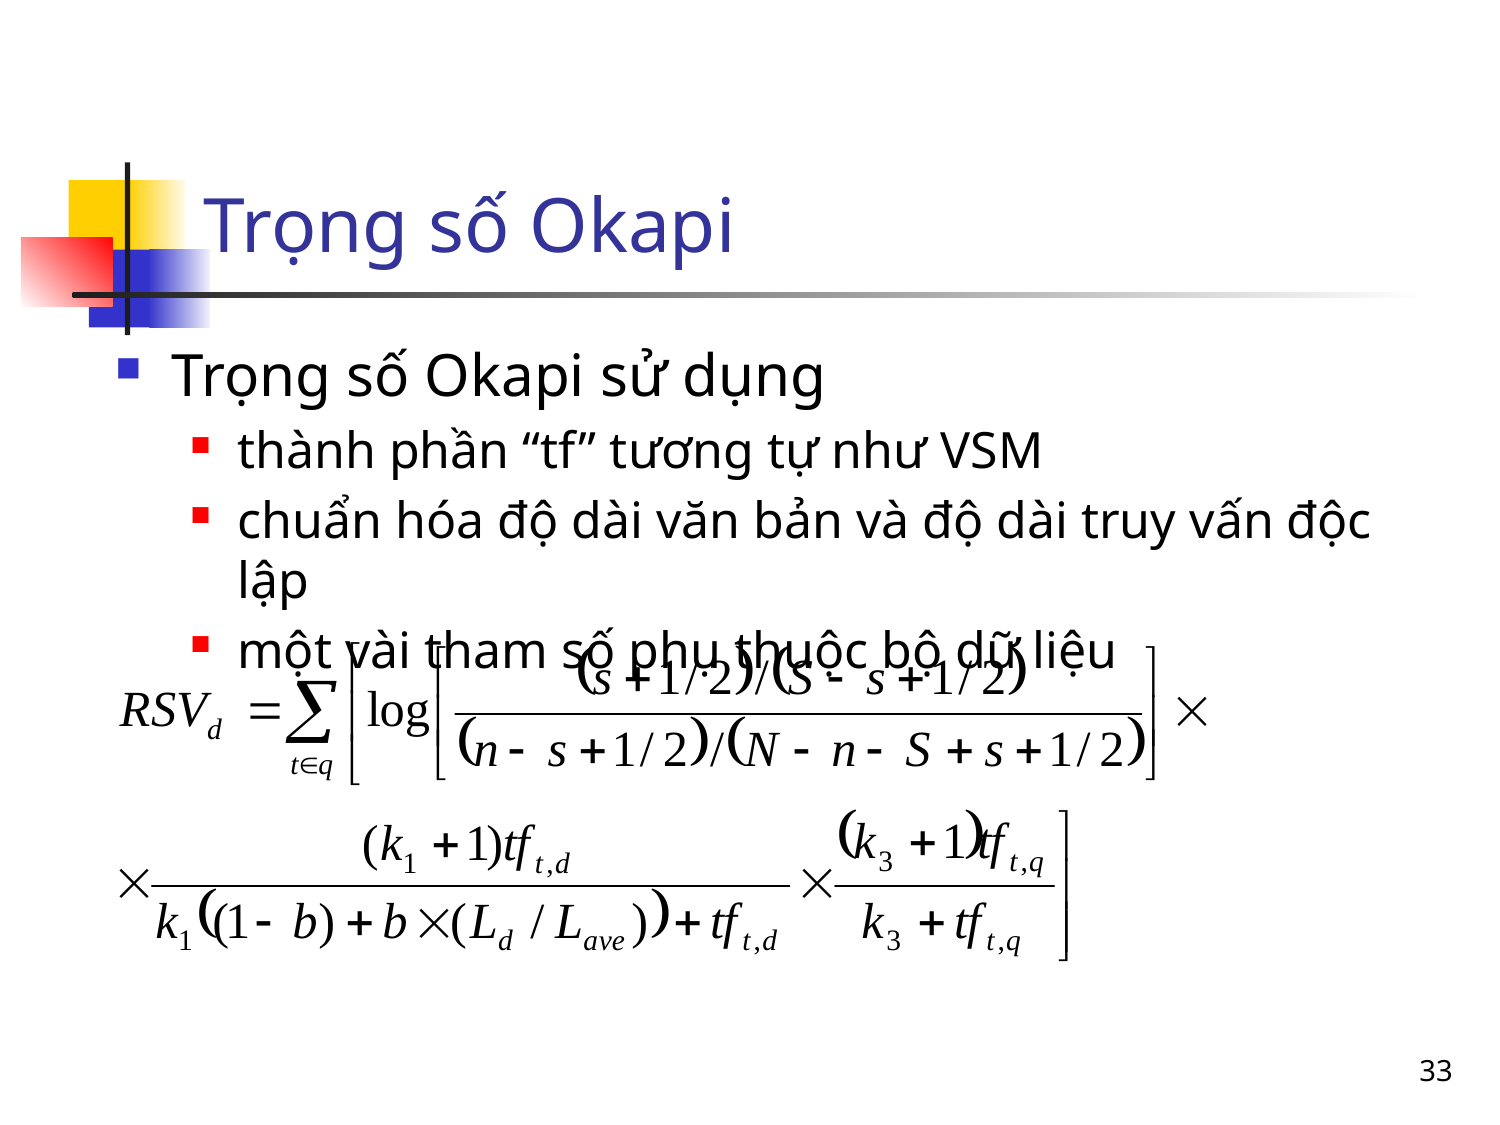

# Trọng số Okapi
Trọng số Okapi sử dụng
thành phần “tf” tương tự như VSM
chuẩn hóa độ dài văn bản và độ dài truy vấn độc lập
một vài tham số phụ thuộc bộ dữ liệu